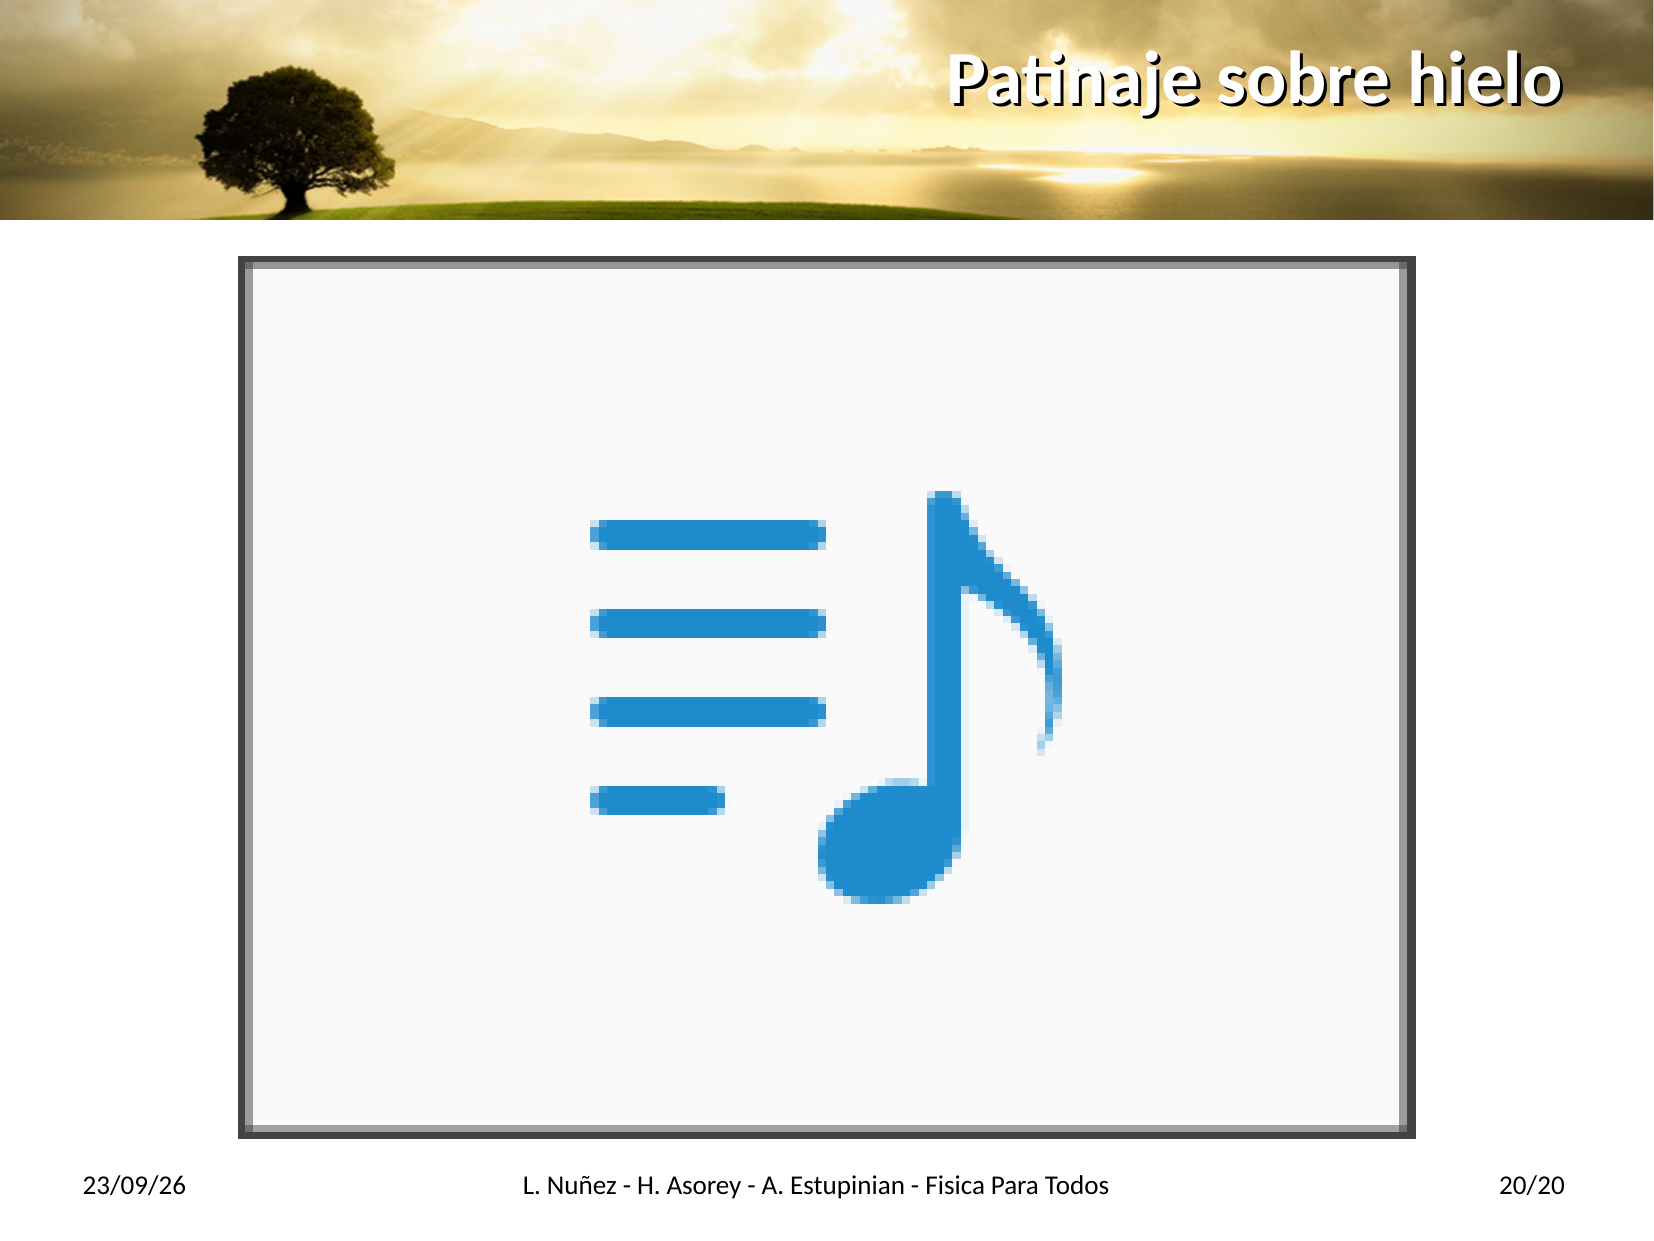

# Patinaje sobre hielo
L. Nuñez - H. Asorey - A. Estupinian - Fisica Para Todos
20